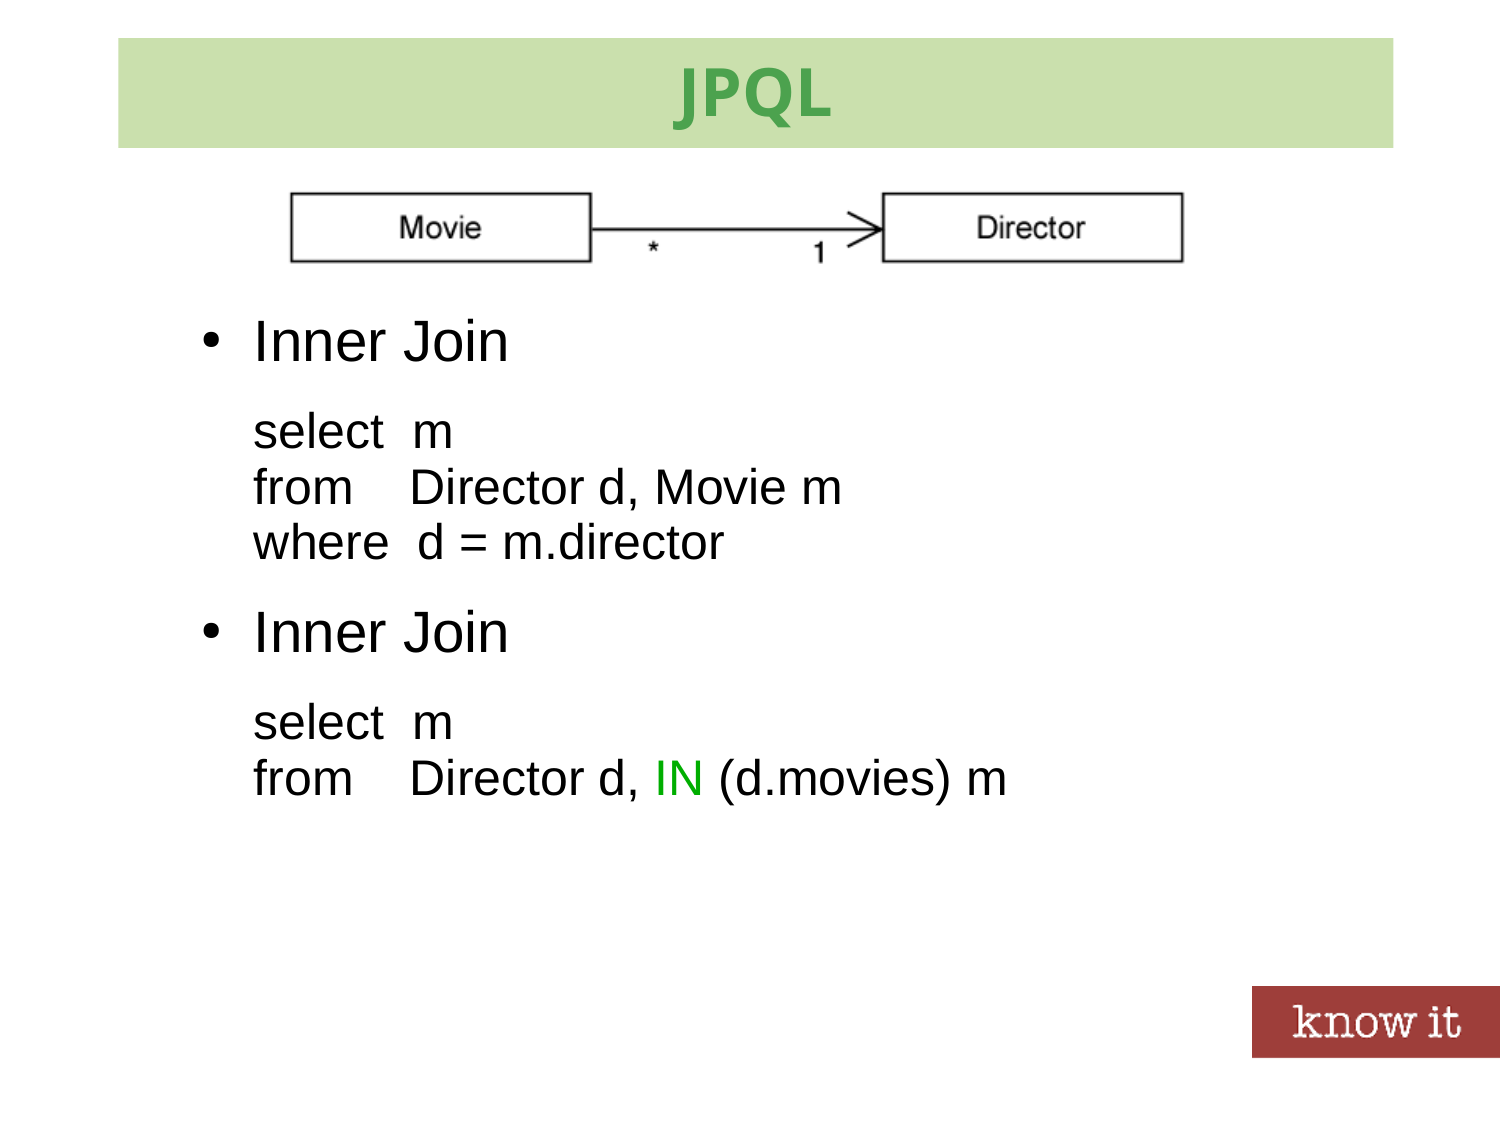

JPQL
# Inner Join
select m
from Director d, Movie m
where d = m.director
Inner Join
select m
from Director d, IN (d.movies) m